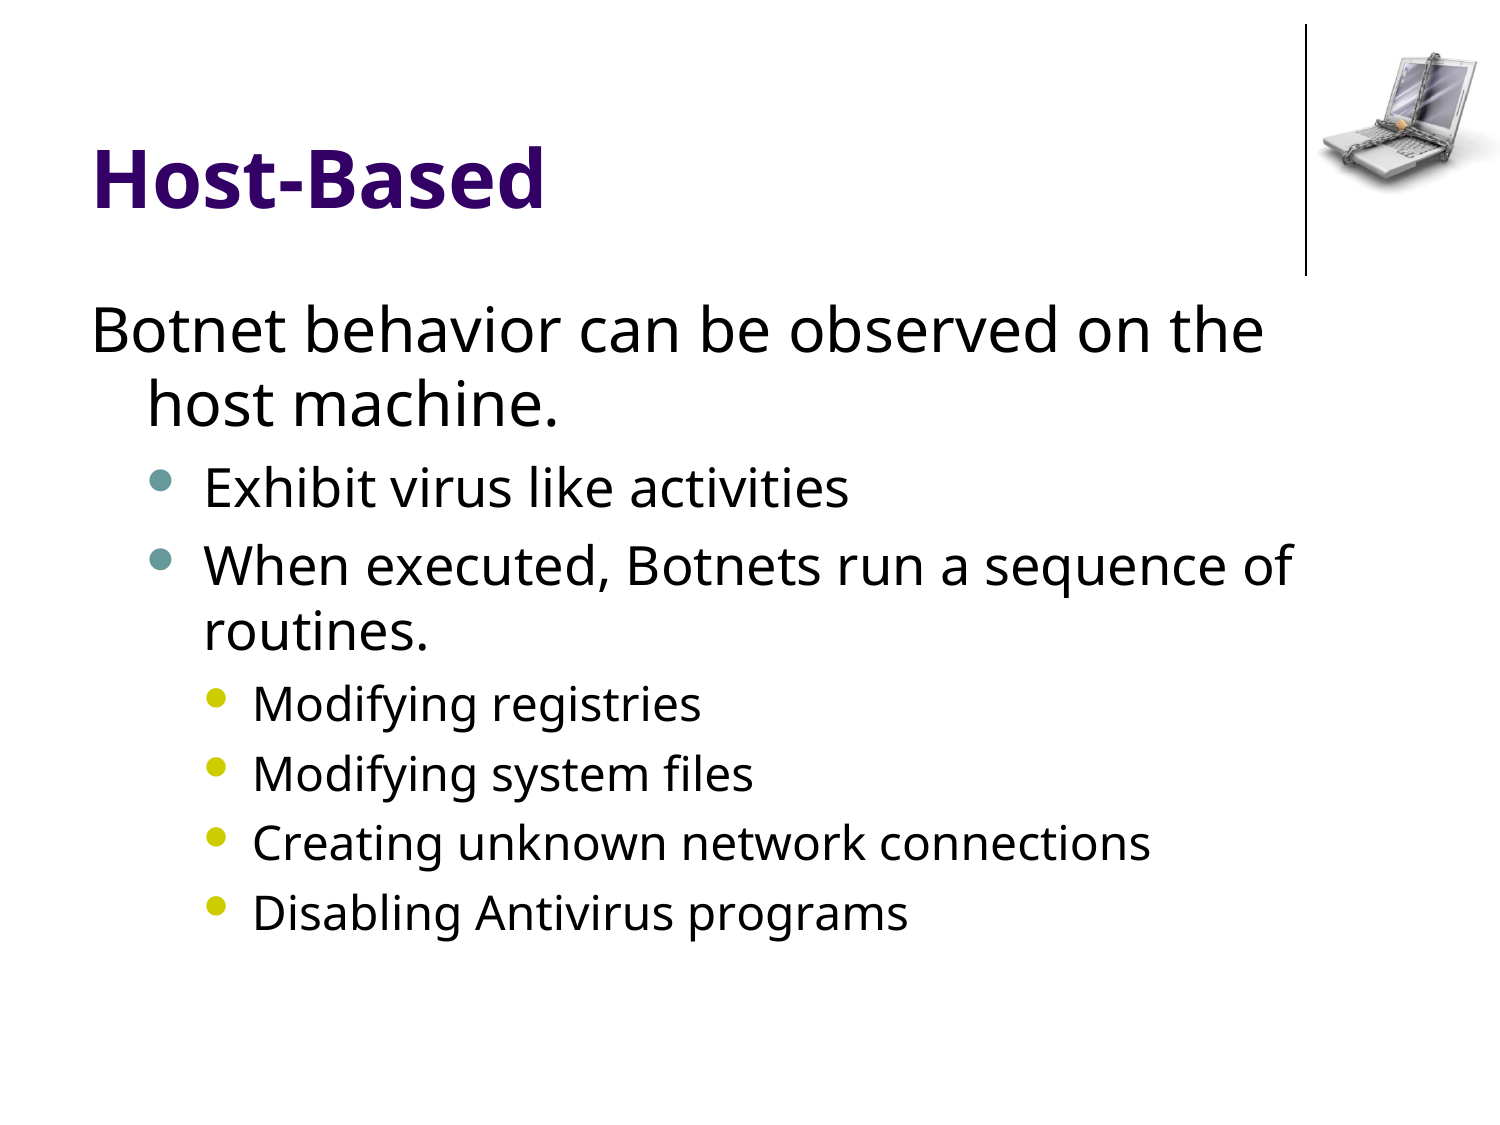

# Host-Based
Botnet behavior can be observed on the host machine.
Exhibit virus like activities
When executed, Botnets run a sequence of routines.
Modifying registries
Modifying system files
Creating unknown network connections
Disabling Antivirus programs